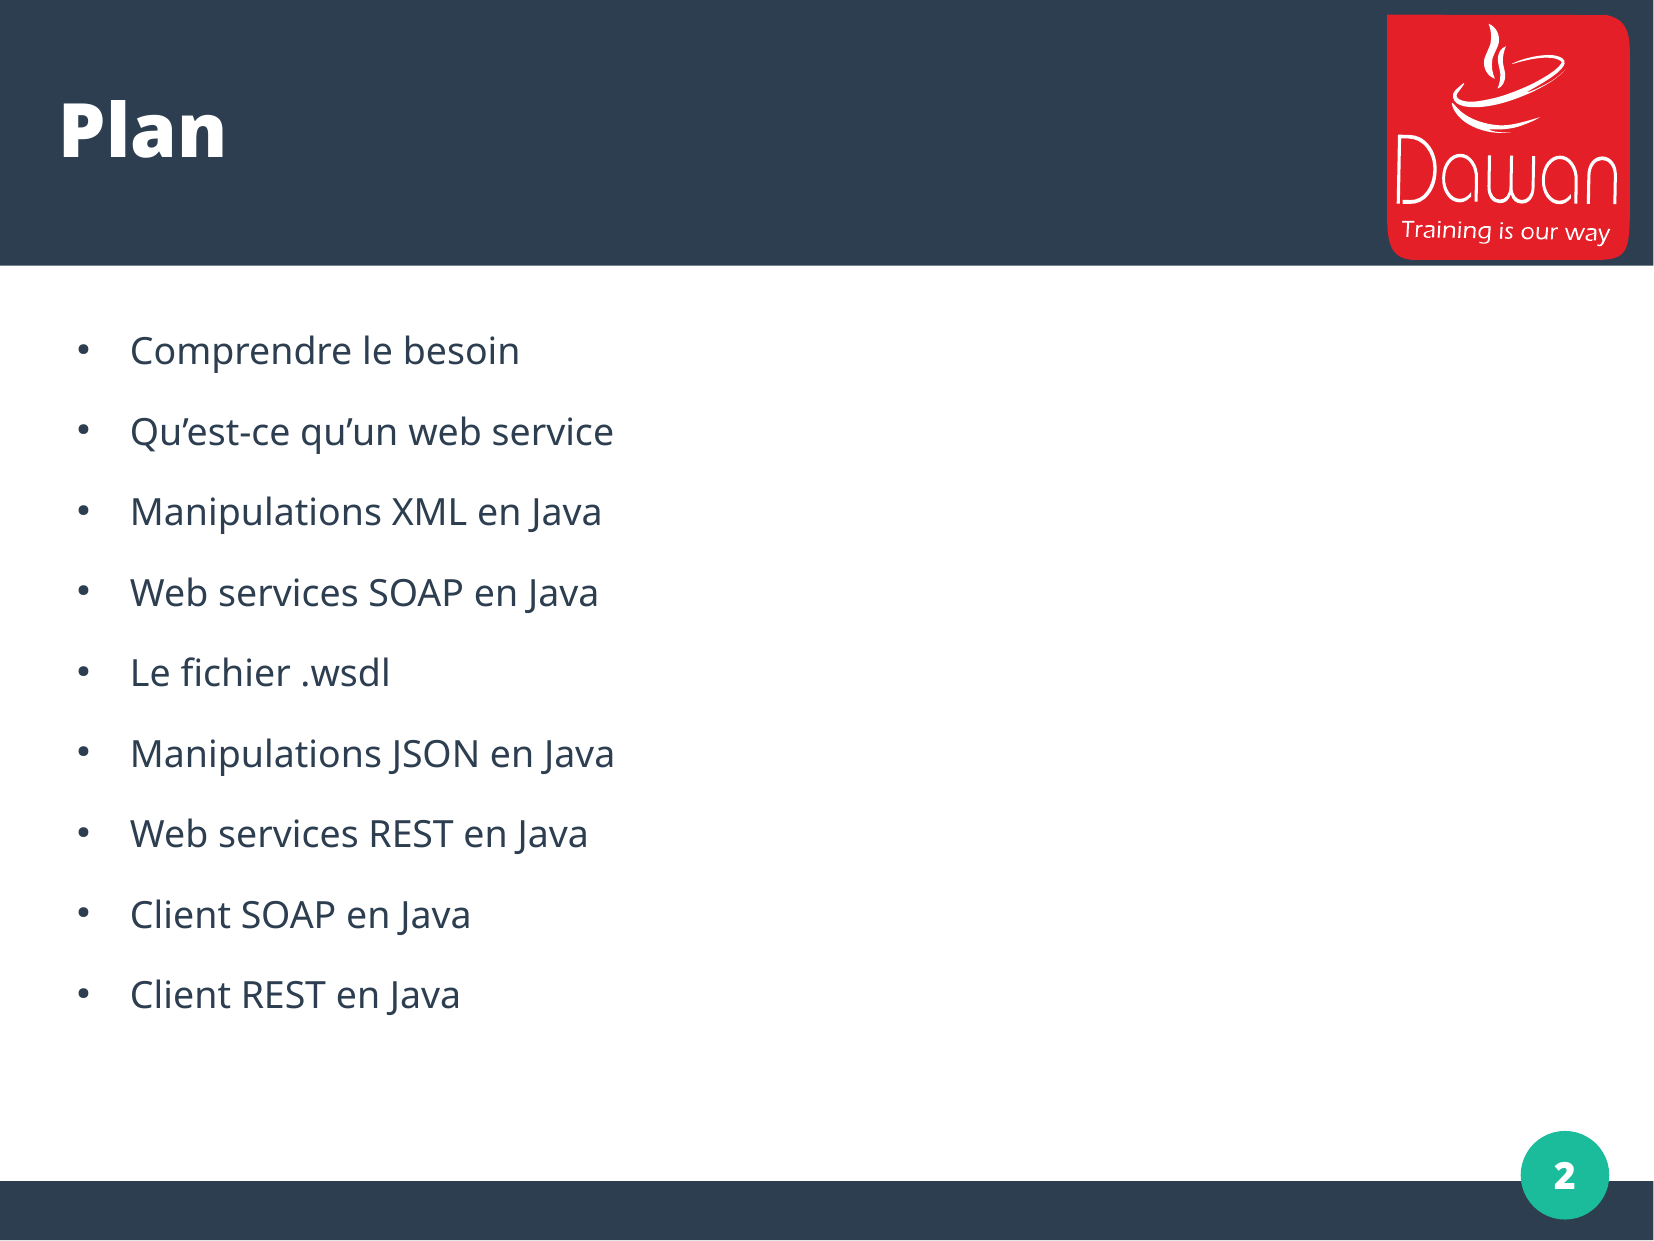

# Plan
Comprendre le besoin
Qu’est-ce qu’un web service
Manipulations XML en Java
Web services SOAP en Java
Le fichier .wsdl
Manipulations JSON en Java
Web services REST en Java
Client SOAP en Java
Client REST en Java
2